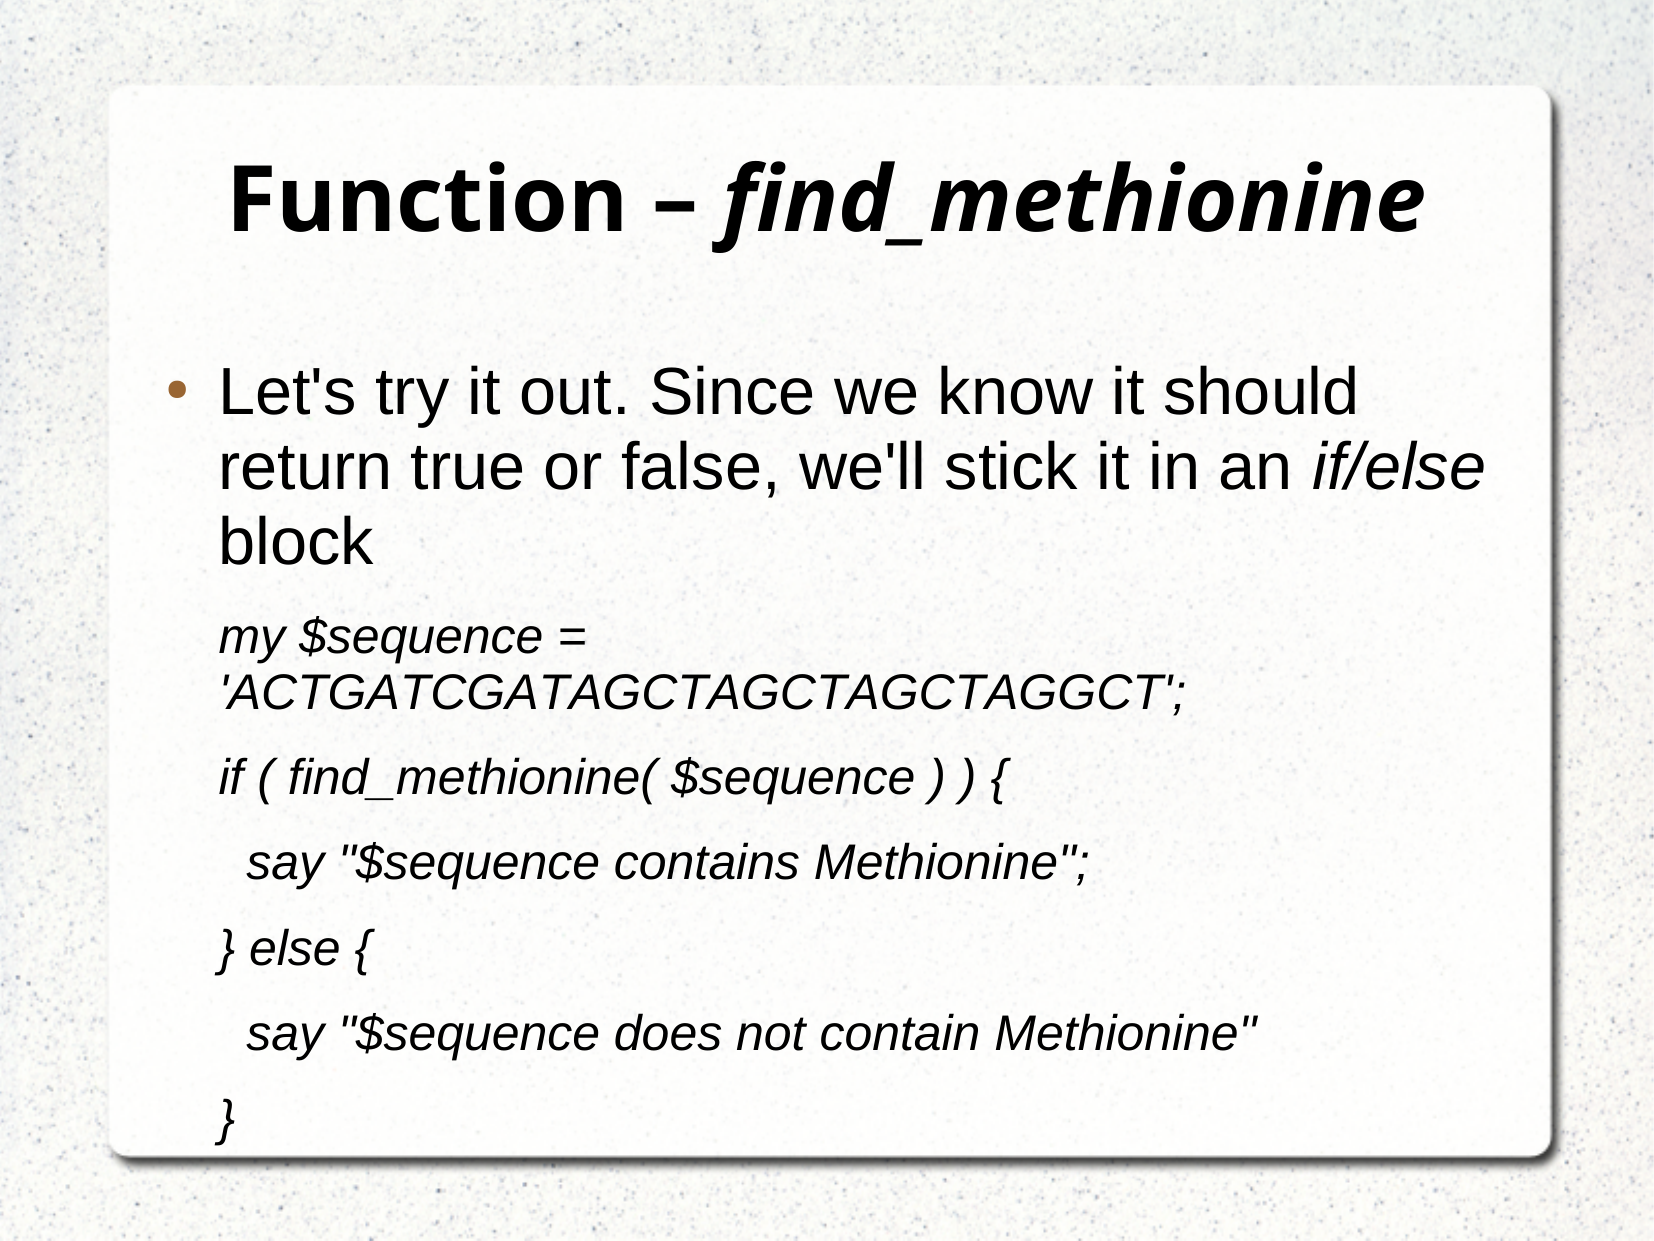

# Function – find_methionine
Let's try it out. Since we know it should return true or false, we'll stick it in an if/else block
my $sequence = 'ACTGATCGATAGCTAGCTAGCTAGGCT';
if ( find_methionine( $sequence ) ) {
 say "$sequence contains Methionine";
} else {
 say "$sequence does not contain Methionine"
}